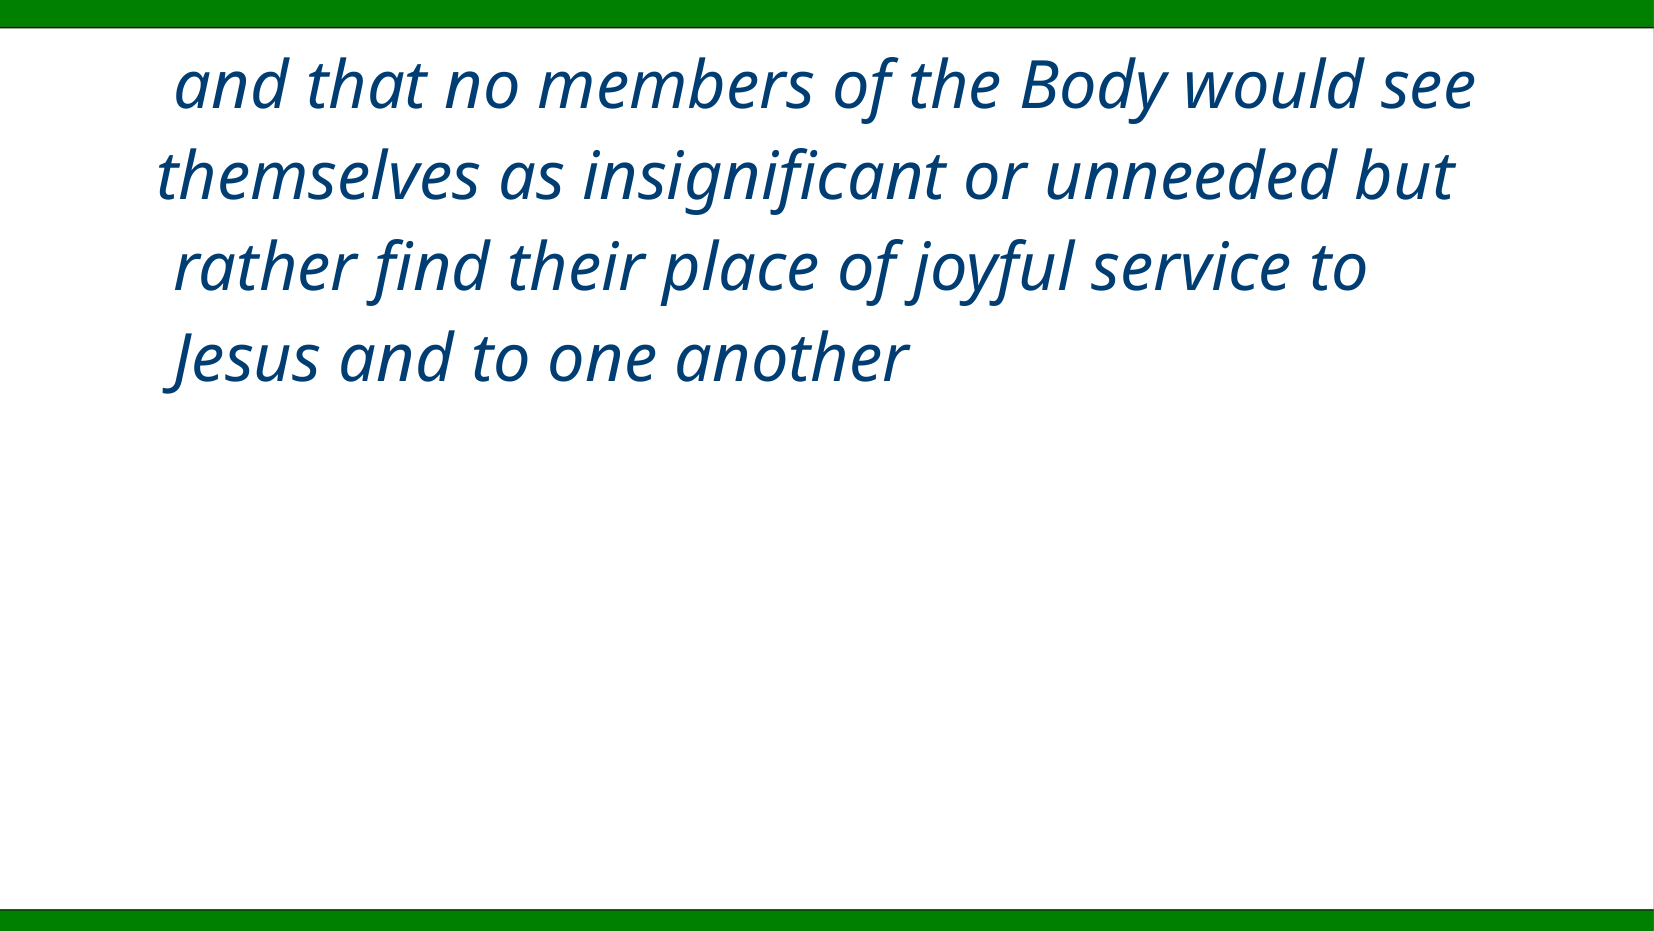

and that no members of the Body would see themselves as insignificant or unneeded but
 rather find their place of joyful service to
 Jesus and to one another